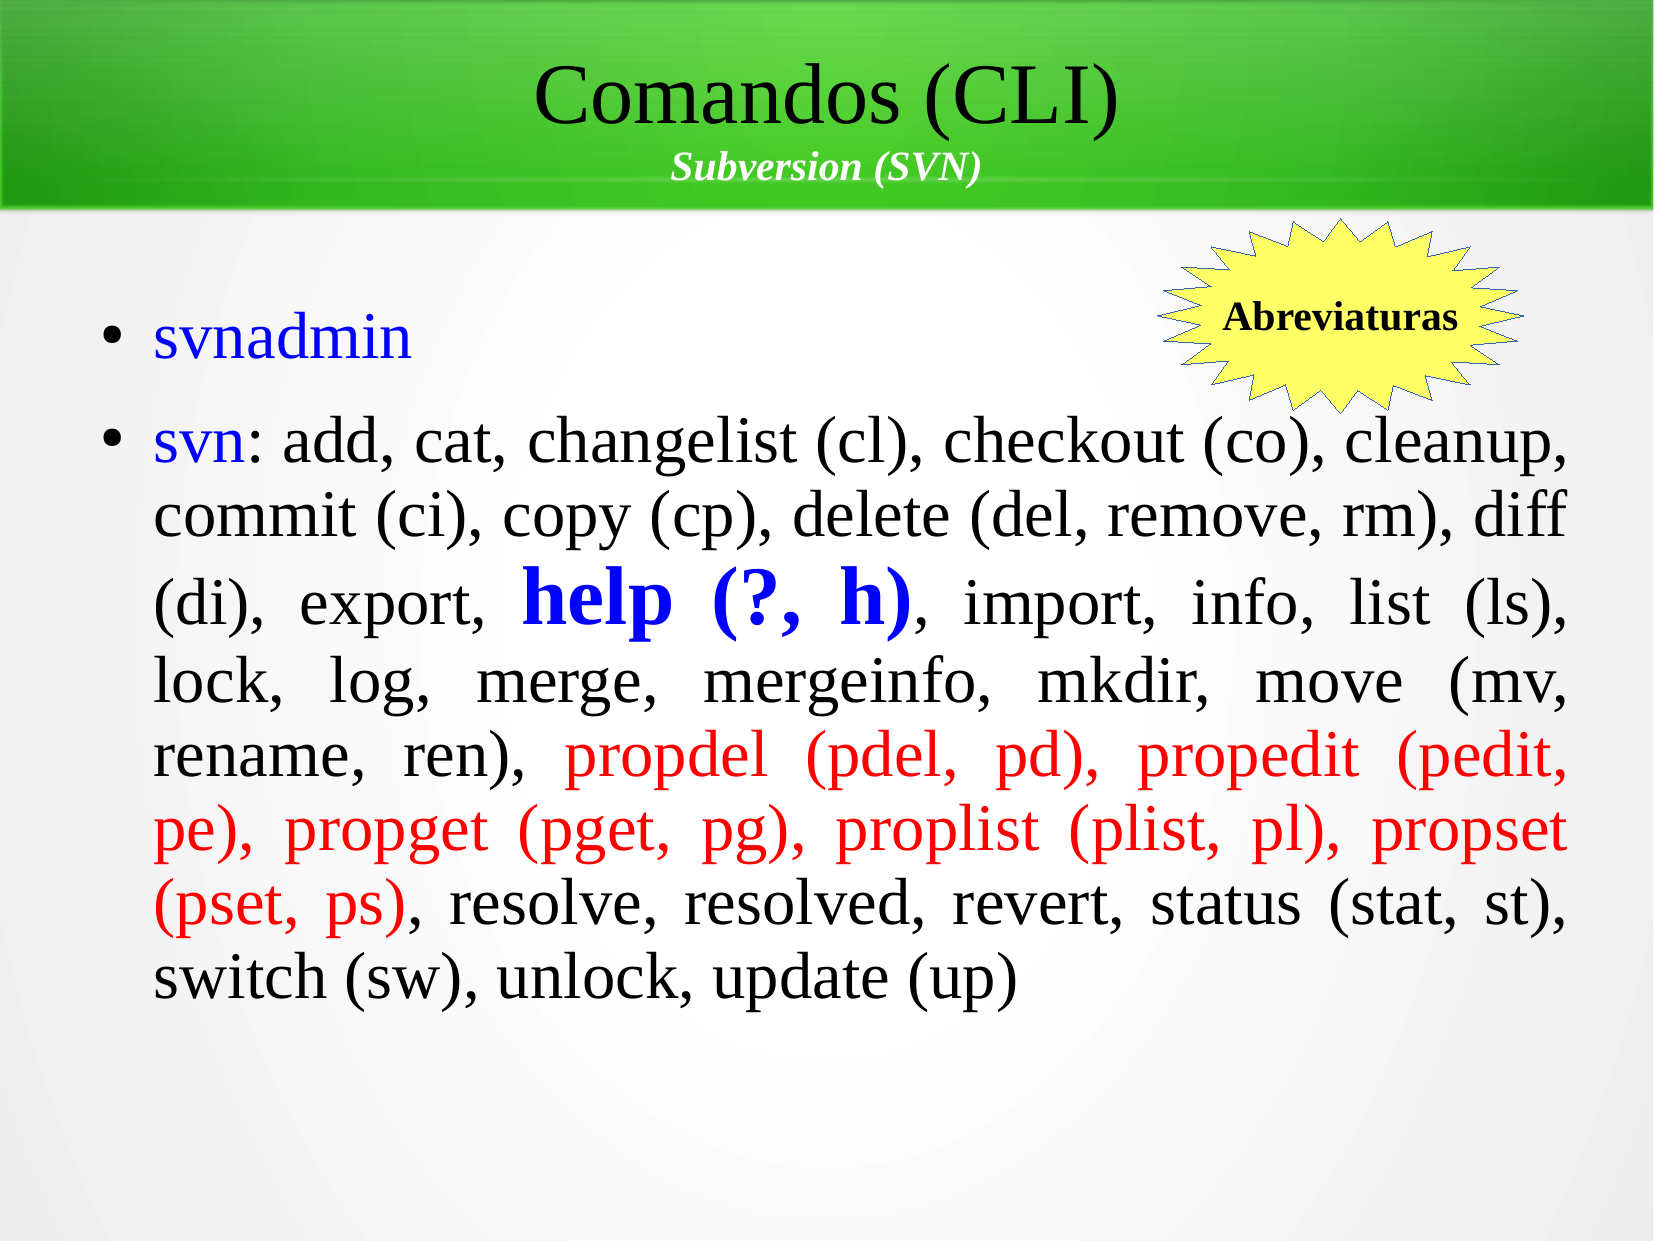

# Comandos (CLI) Subversion (SVN)
Abreviaturas
svnadmin
svn: add, cat, changelist (cl), checkout (co), cleanup, commit (ci), copy (cp), delete (del, remove, rm), diff (di), export, help (?, h), import, info, list (ls), lock, log, merge, mergeinfo, mkdir, move (mv, rename, ren), propdel (pdel, pd), propedit (pedit, pe), propget (pget, pg), proplist (plist, pl), propset (pset, ps), resolve, resolved, revert, status (stat, st), switch (sw), unlock, update (up)